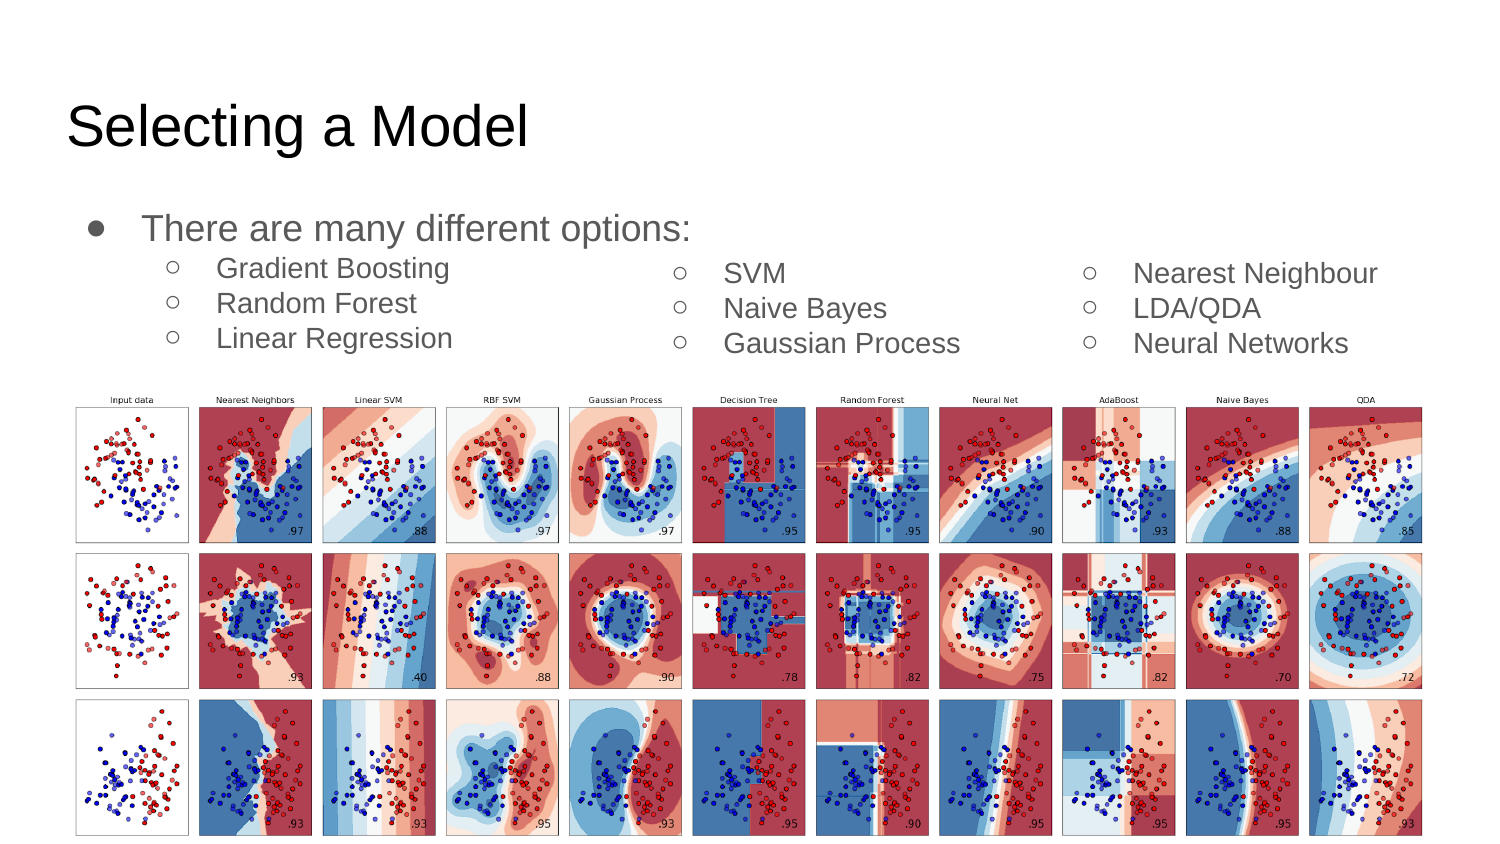

Selecting a Model
There are many different options:
Gradient Boosting
Random Forest
Linear Regression
SVM
Naive Bayes
Gaussian Process
# Nearest Neighbour
LDA/QDA
Neural Networks